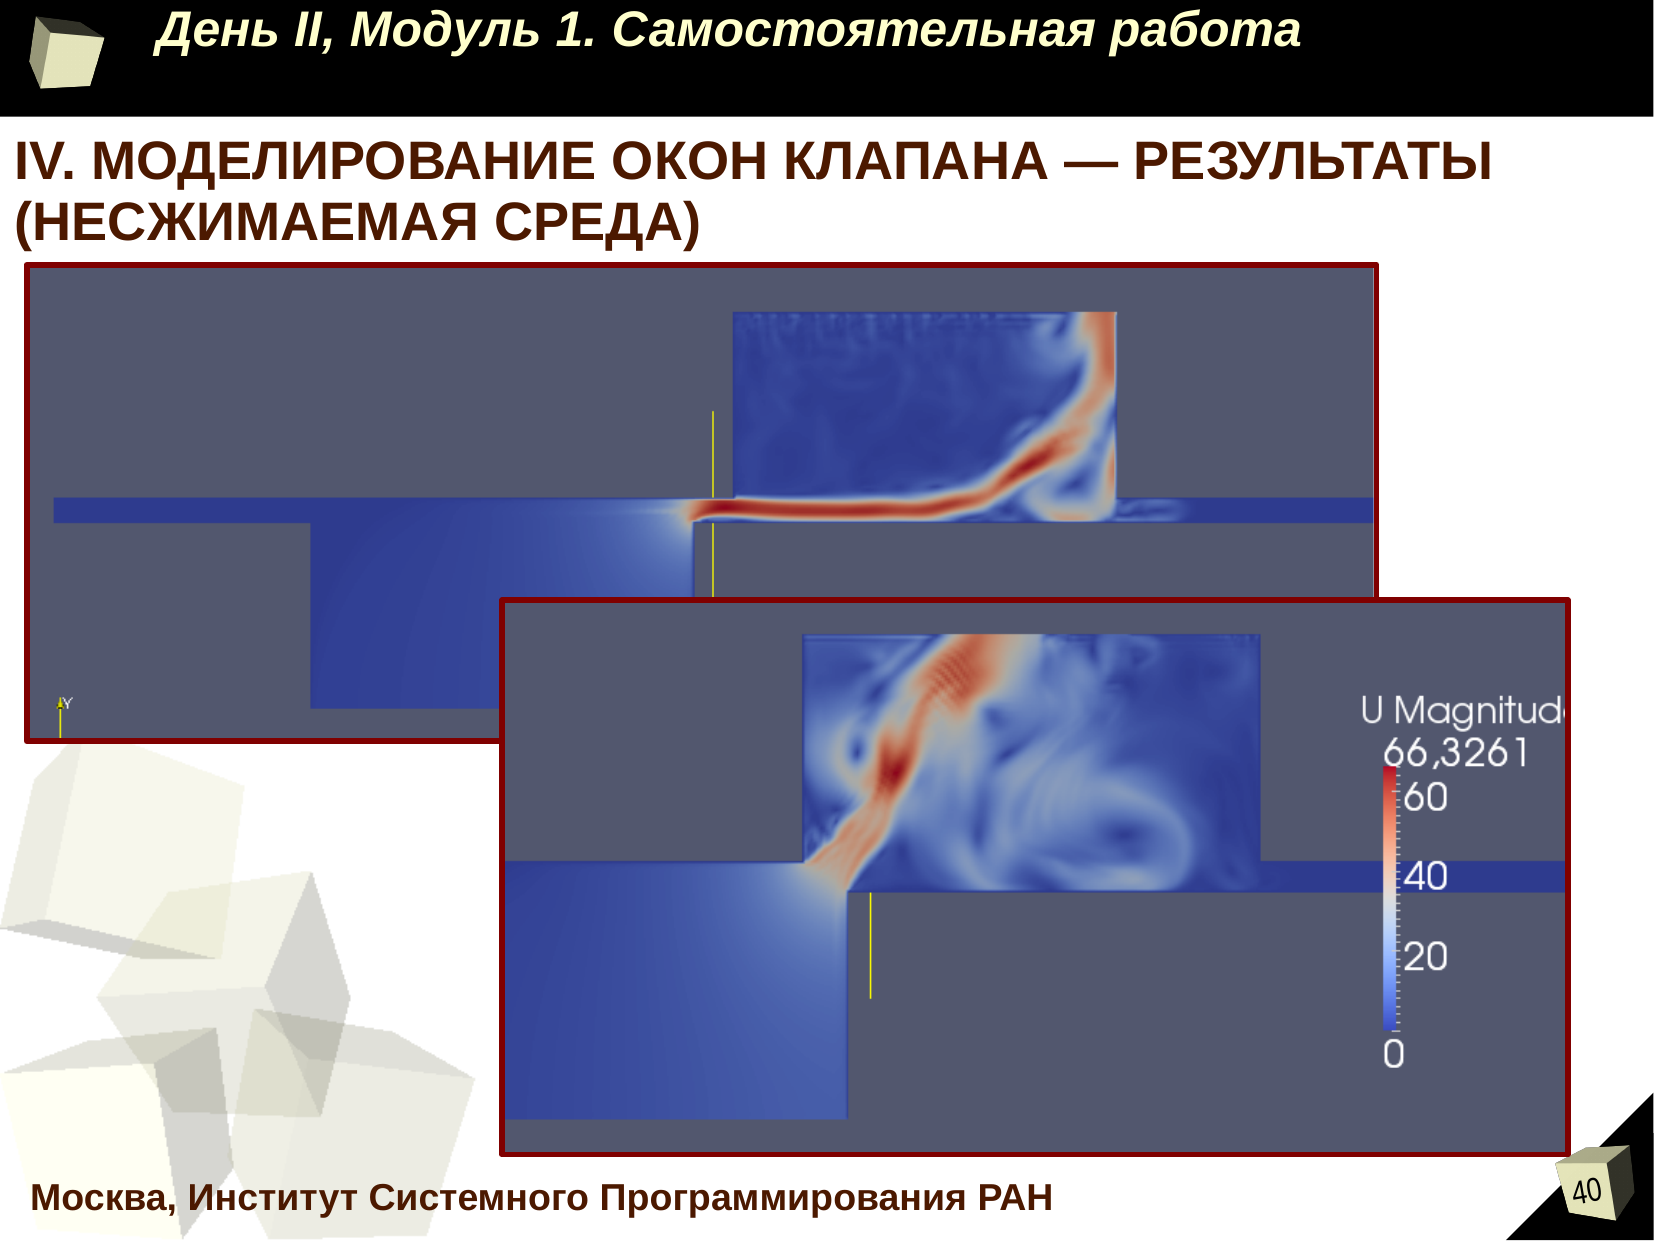

IV. МОДЕЛИРОВАНИЕ ОКОН КЛАПАНА — РЕЗУЛЬТАТЫ (НЕСЖИМАЕМАЯ СРЕДА)